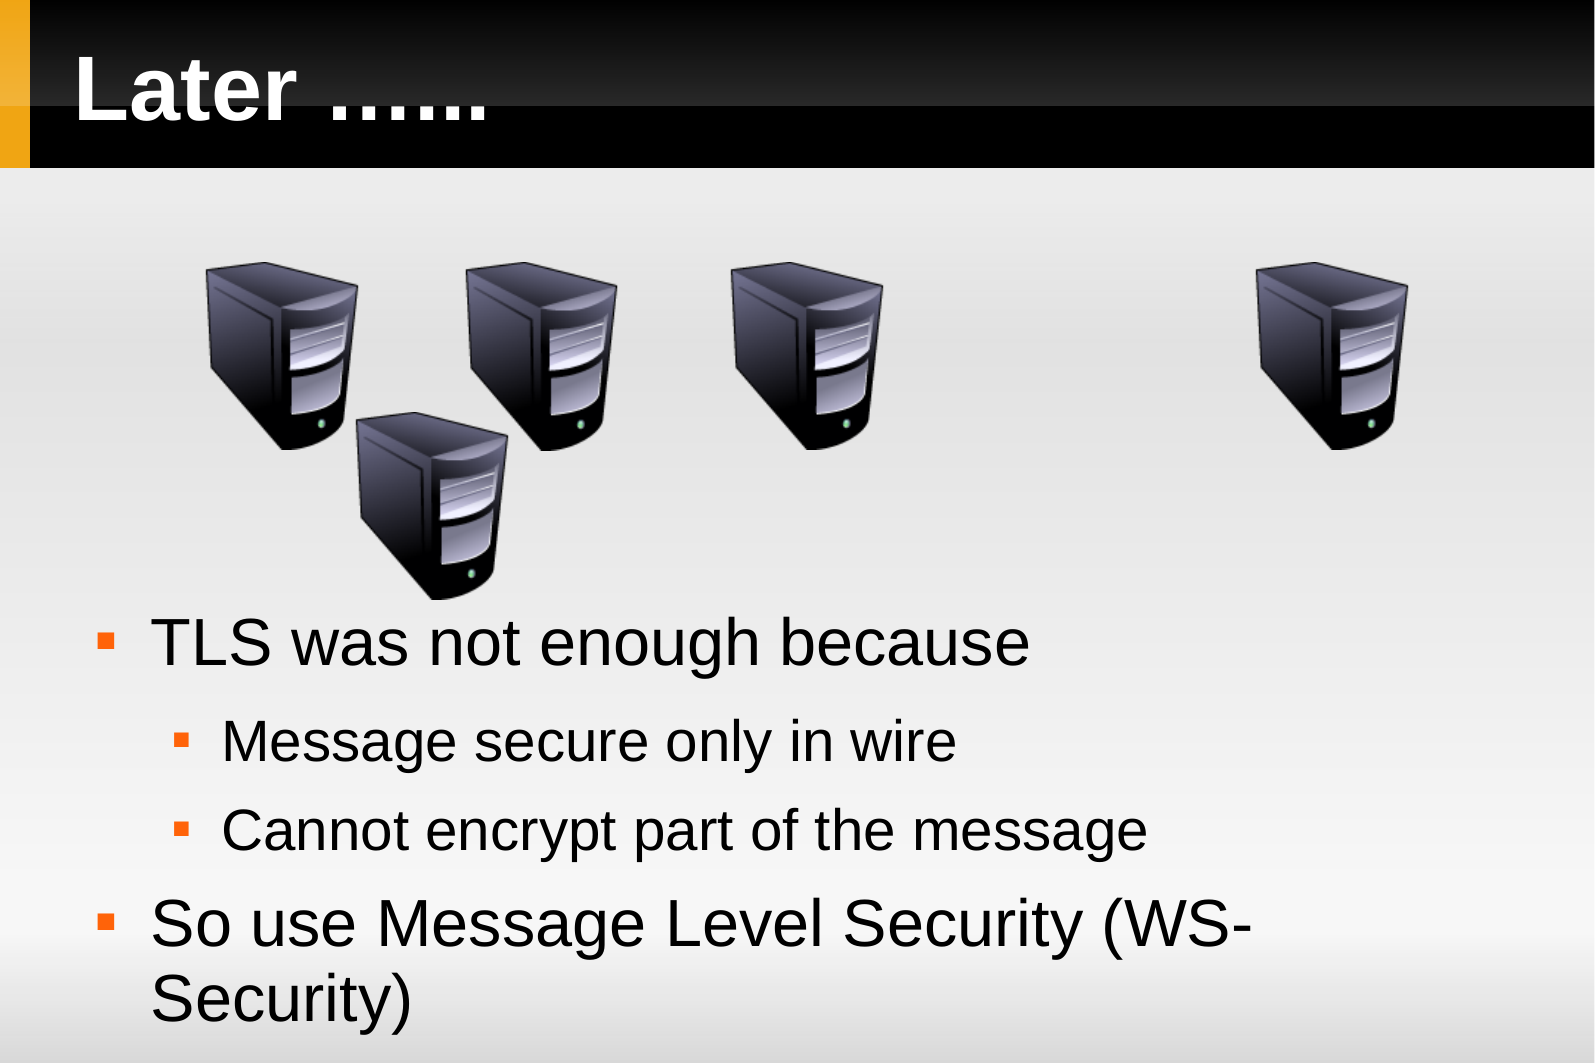

# Later …...
TLS was not enough because
Message secure only in wire
Cannot encrypt part of the message
So use Message Level Security (WS-Security)